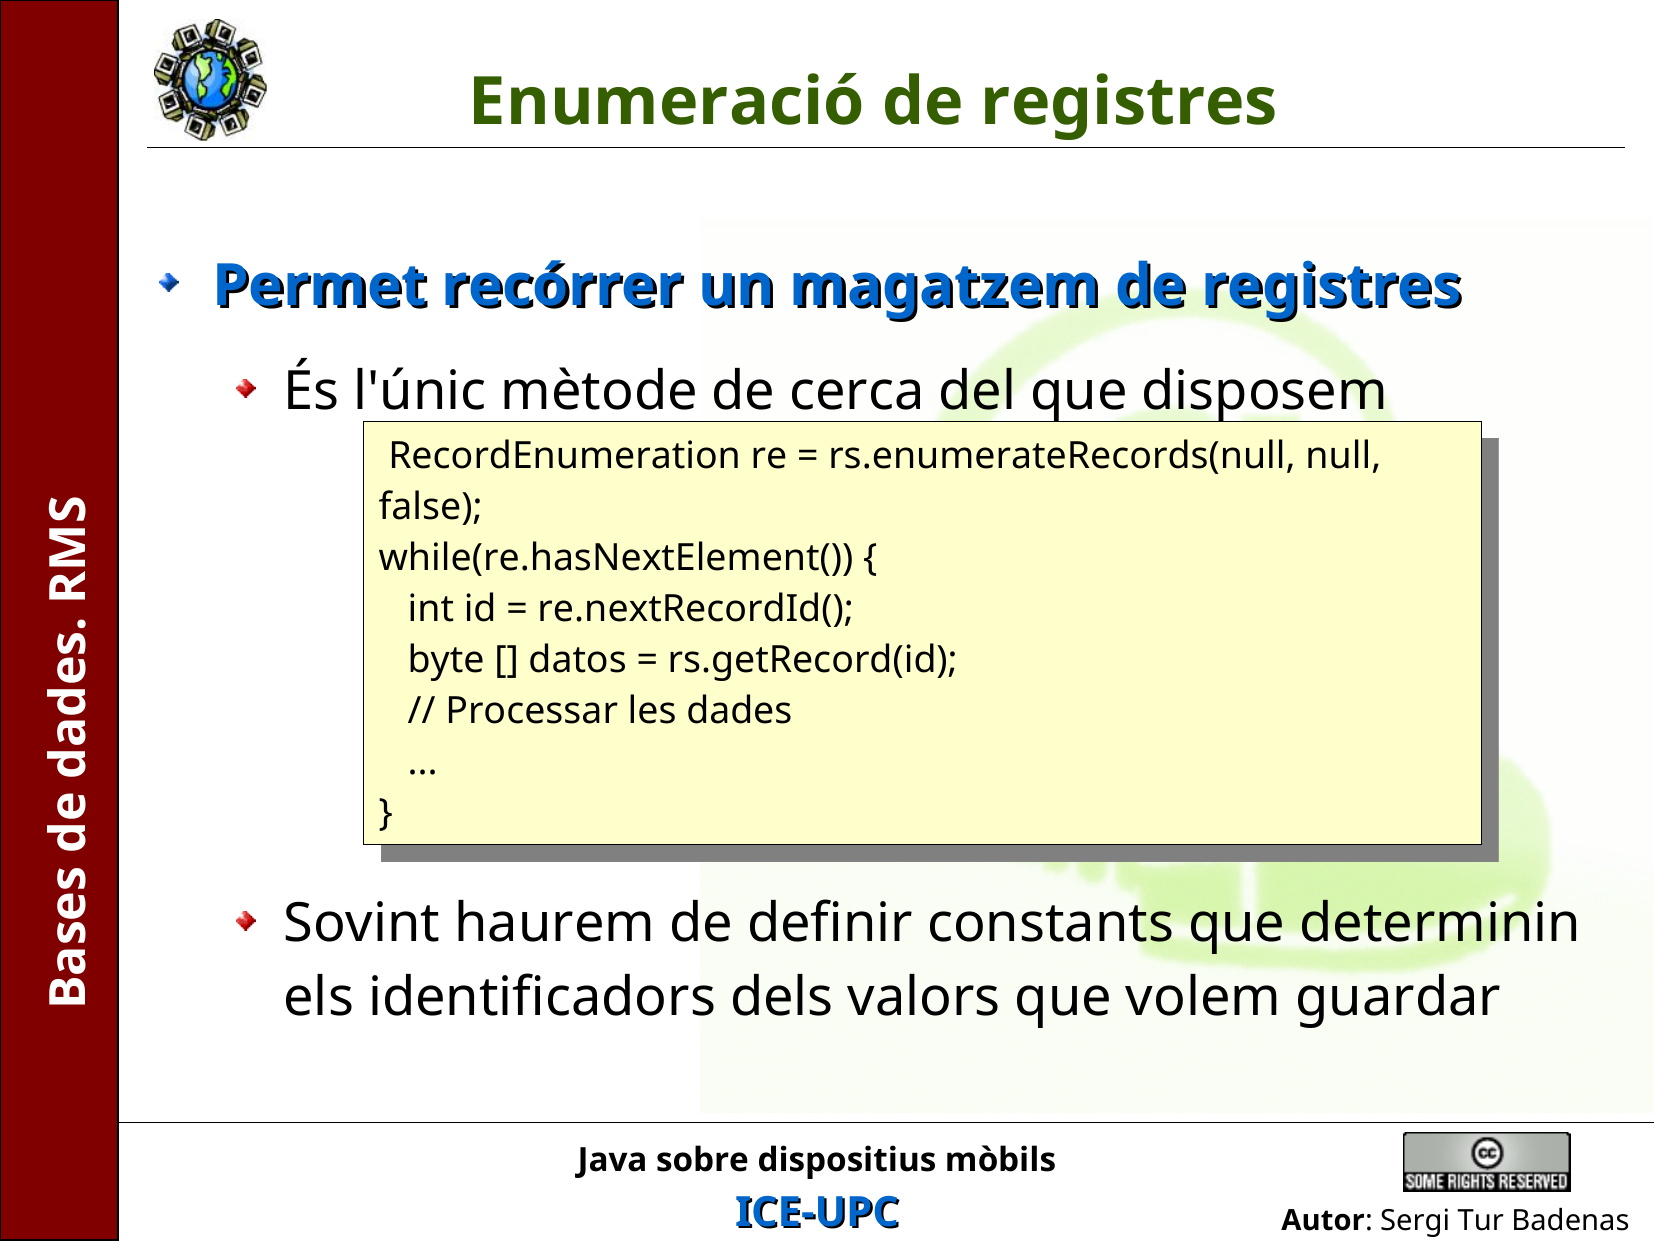

# Enumeració de registres
Permet recórrer un magatzem de registres
És l'únic mètode de cerca del que disposem
Sovint haurem de definir constants que determinin els identificadors dels valors que volem guardar
 RecordEnumeration re = rs.enumerateRecords(null, null, false);
while(re.hasNextElement()) {
 int id = re.nextRecordId();
 byte [] datos = rs.getRecord(id);
 // Processar les dades
 ...
}